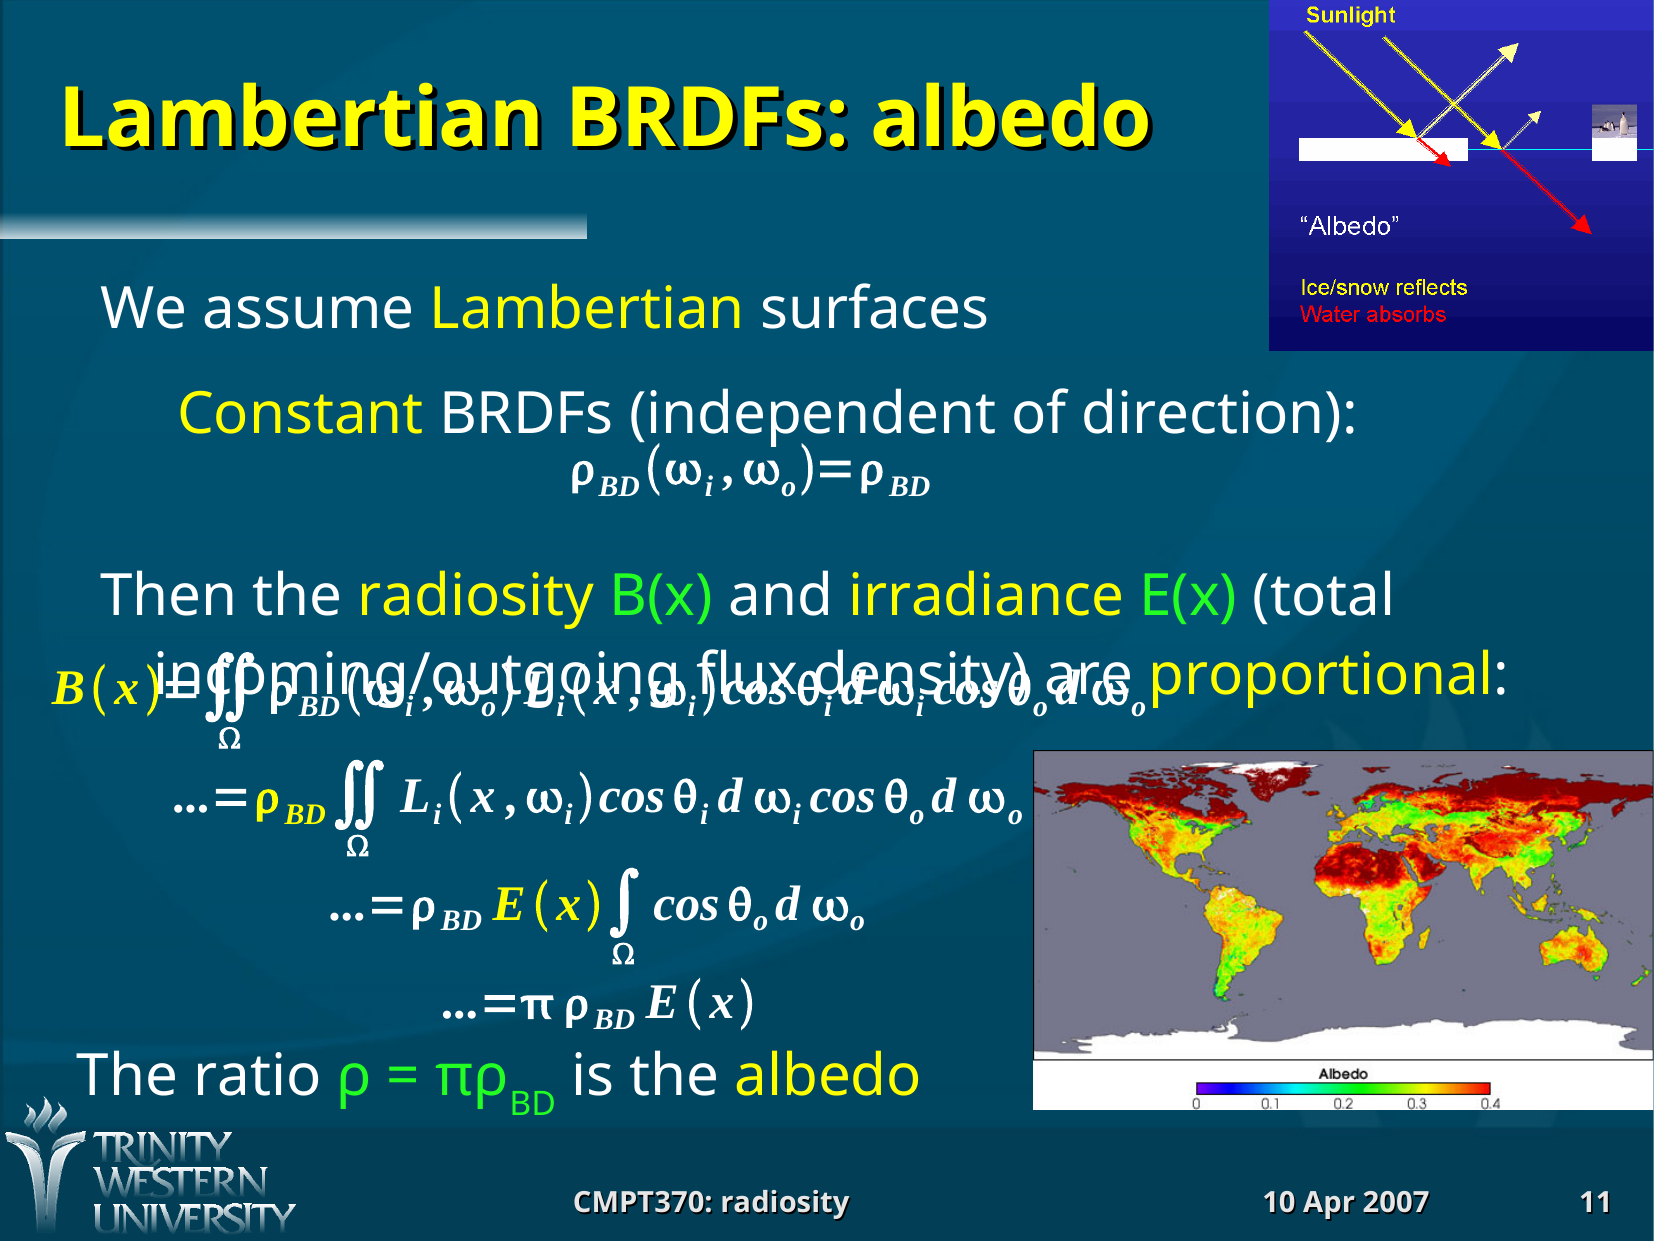

# Lambertian BRDFs: albedo
We assume Lambertian surfaces
Constant BRDFs (independent of direction):
Then the radiosity B(x) and irradiance E(x) (total incoming/outgoing flux density) are proportional:
The ratio ρ = πρBD is the albedo
CMPT370: radiosity
10 Apr 2007
11